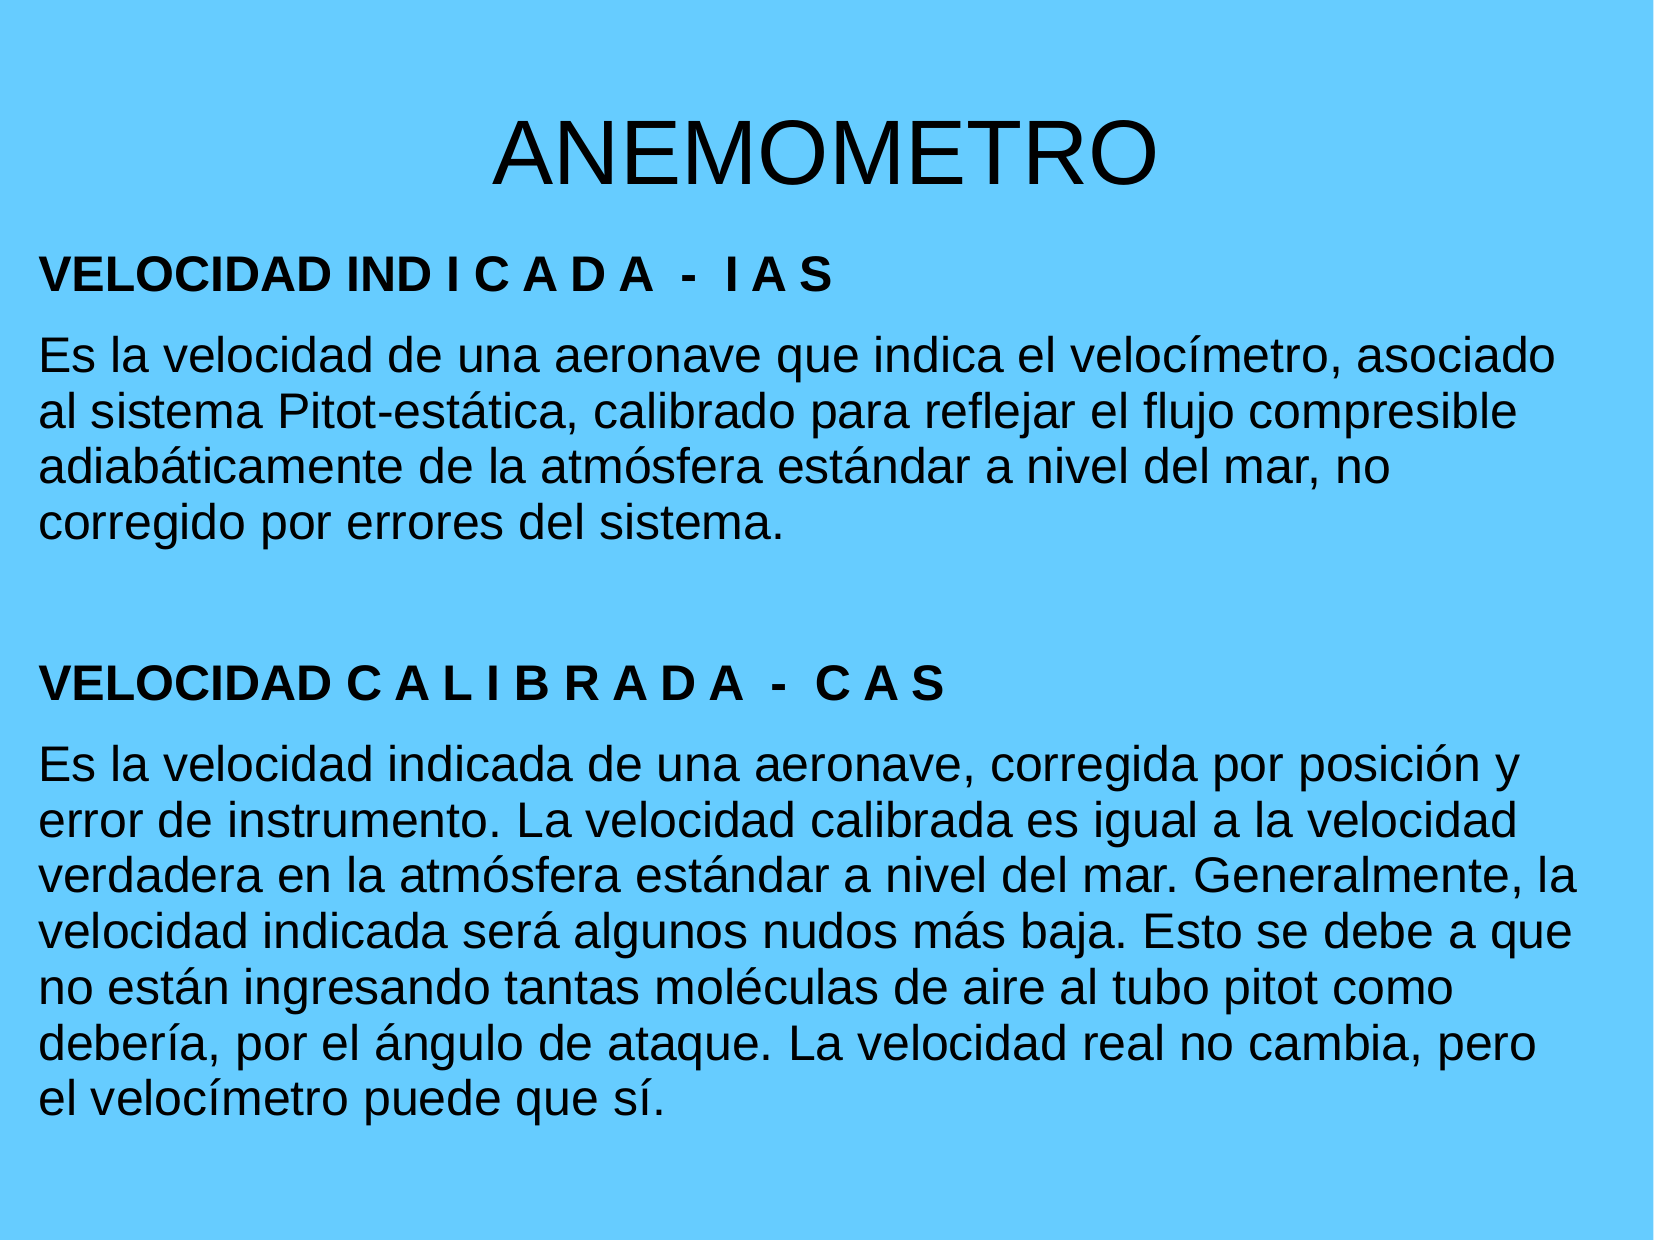

# ANEMOMETRO
VELOCIDAD IND I C A D A - I A S
Es la velocidad de una aeronave que indica el velocímetro, asociado al sistema Pitot-estática, calibrado para reflejar el flujo compresible adiabáticamente de la atmósfera estándar a nivel del mar, no corregido por errores del sistema.
VELOCIDAD C A L I B R A D A - C A S
Es la velocidad indicada de una aeronave, corregida por posición y error de instrumento. La velocidad calibrada es igual a la velocidad verdadera en la atmósfera estándar a nivel del mar. Generalmente, la velocidad indicada será algunos nudos más baja. Esto se debe a que no están ingresando tantas moléculas de aire al tubo pitot como debería, por el ángulo de ataque. La velocidad real no cambia, pero el velocímetro puede que sí.